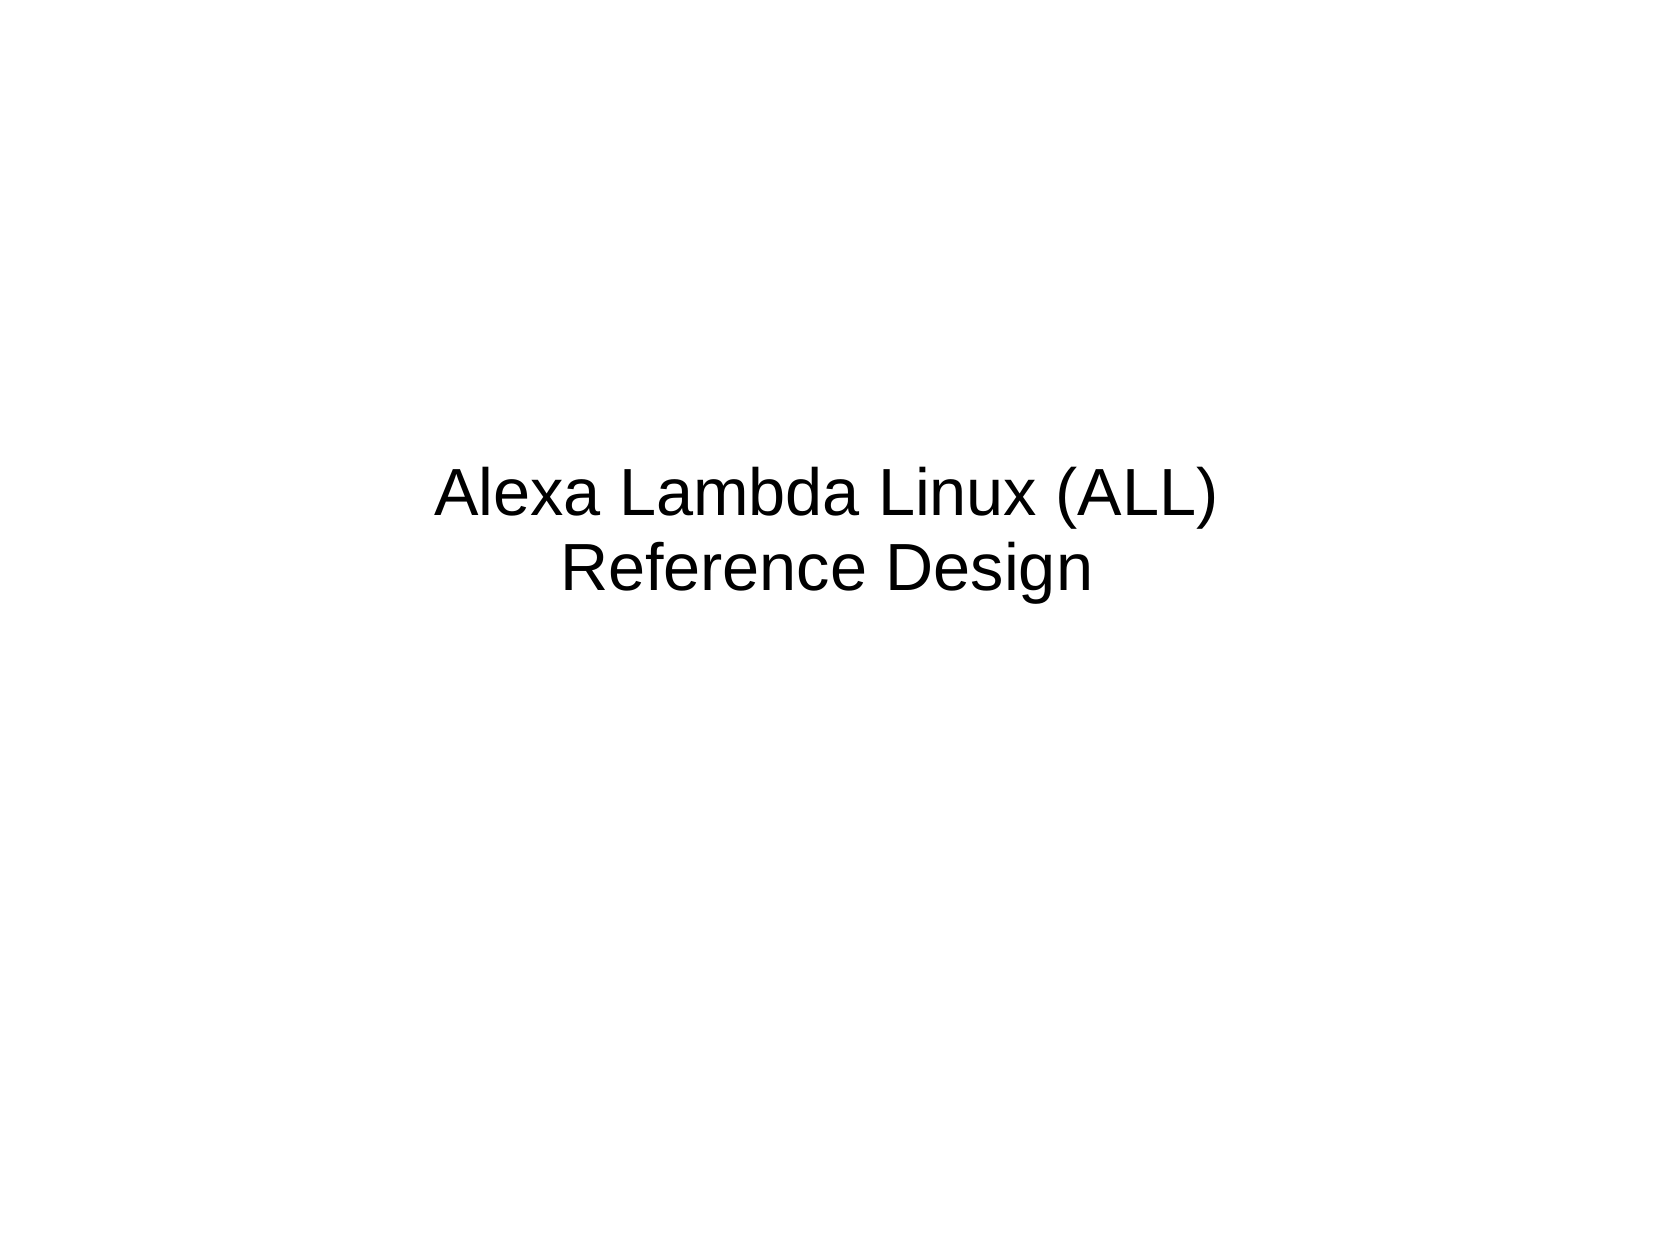

# Alexa Lambda Linux (ALL)
Reference Design